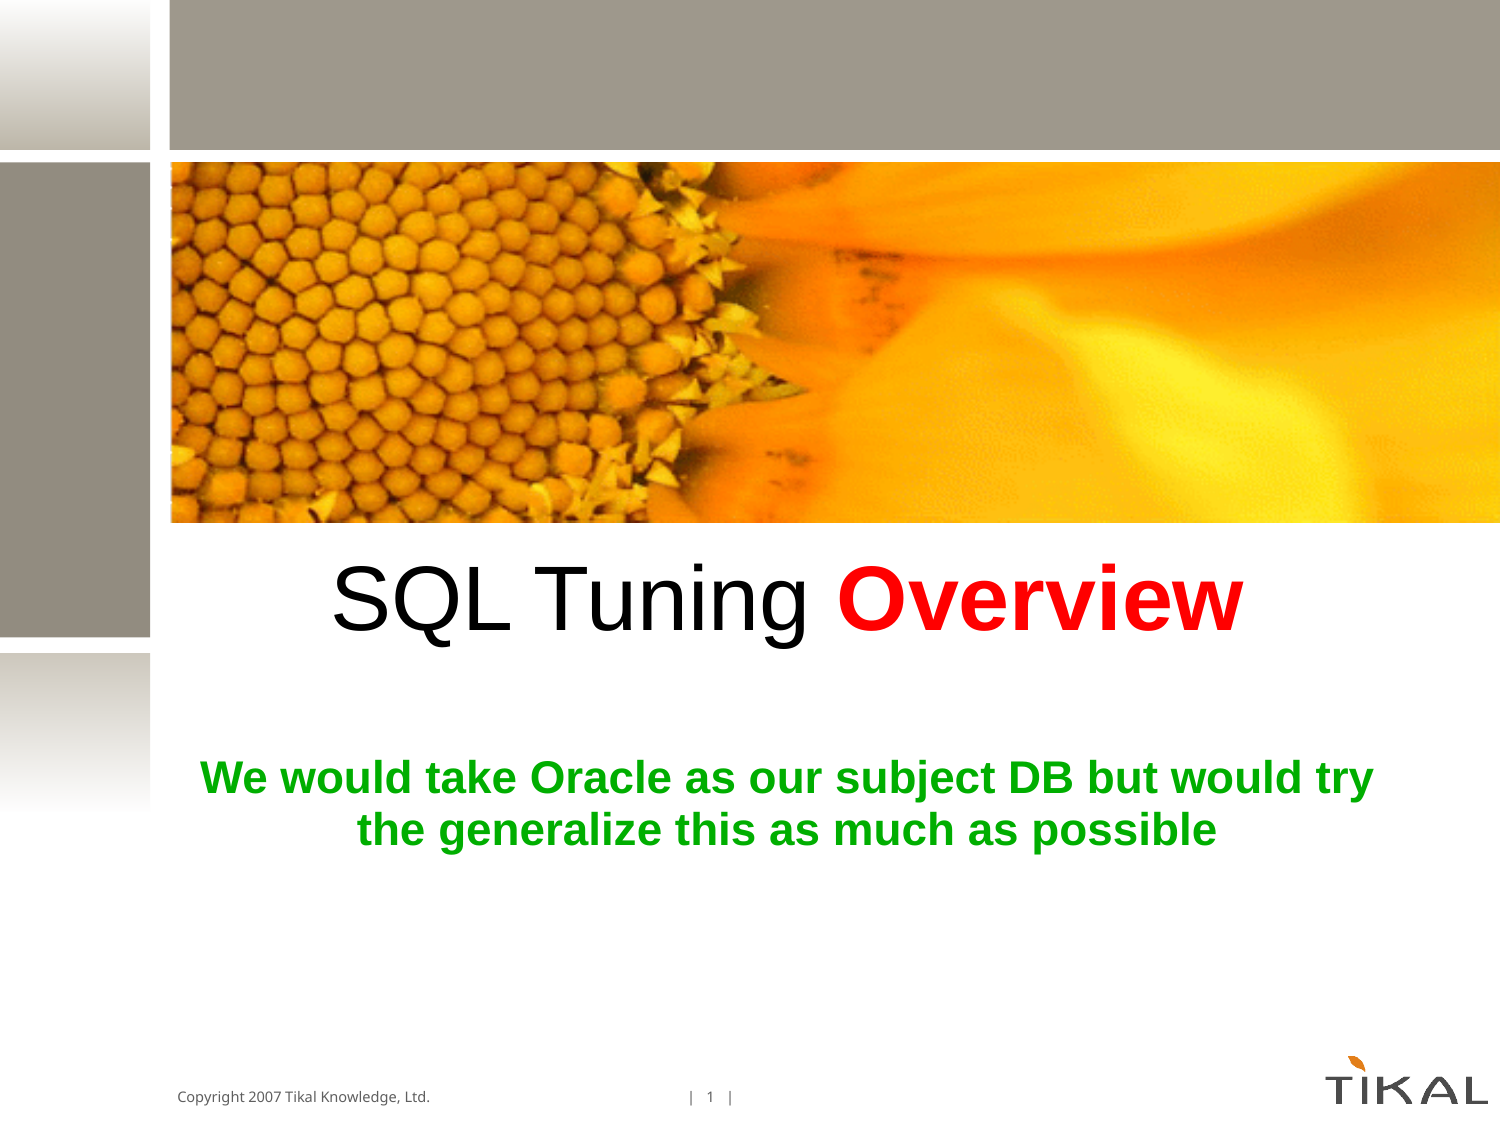

# SQL Tuning Overview We would take Oracle as our subject DB but would try the generalize this as much as possible